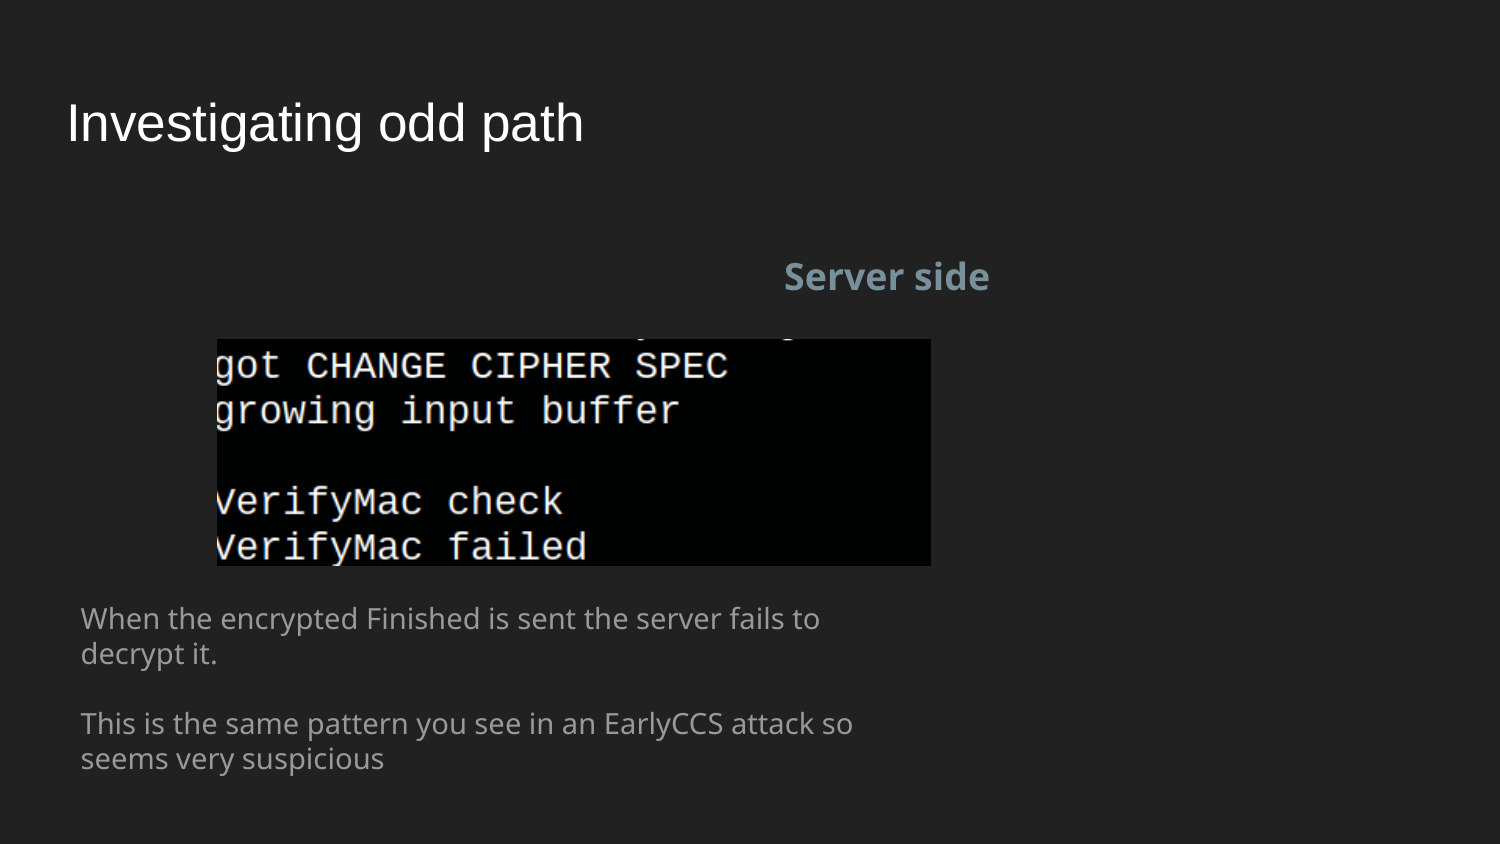

# Investigating odd path
Server side
When the encrypted Finished is sent the server fails to decrypt it.
This is the same pattern you see in an EarlyCCS attack so seems very suspicious